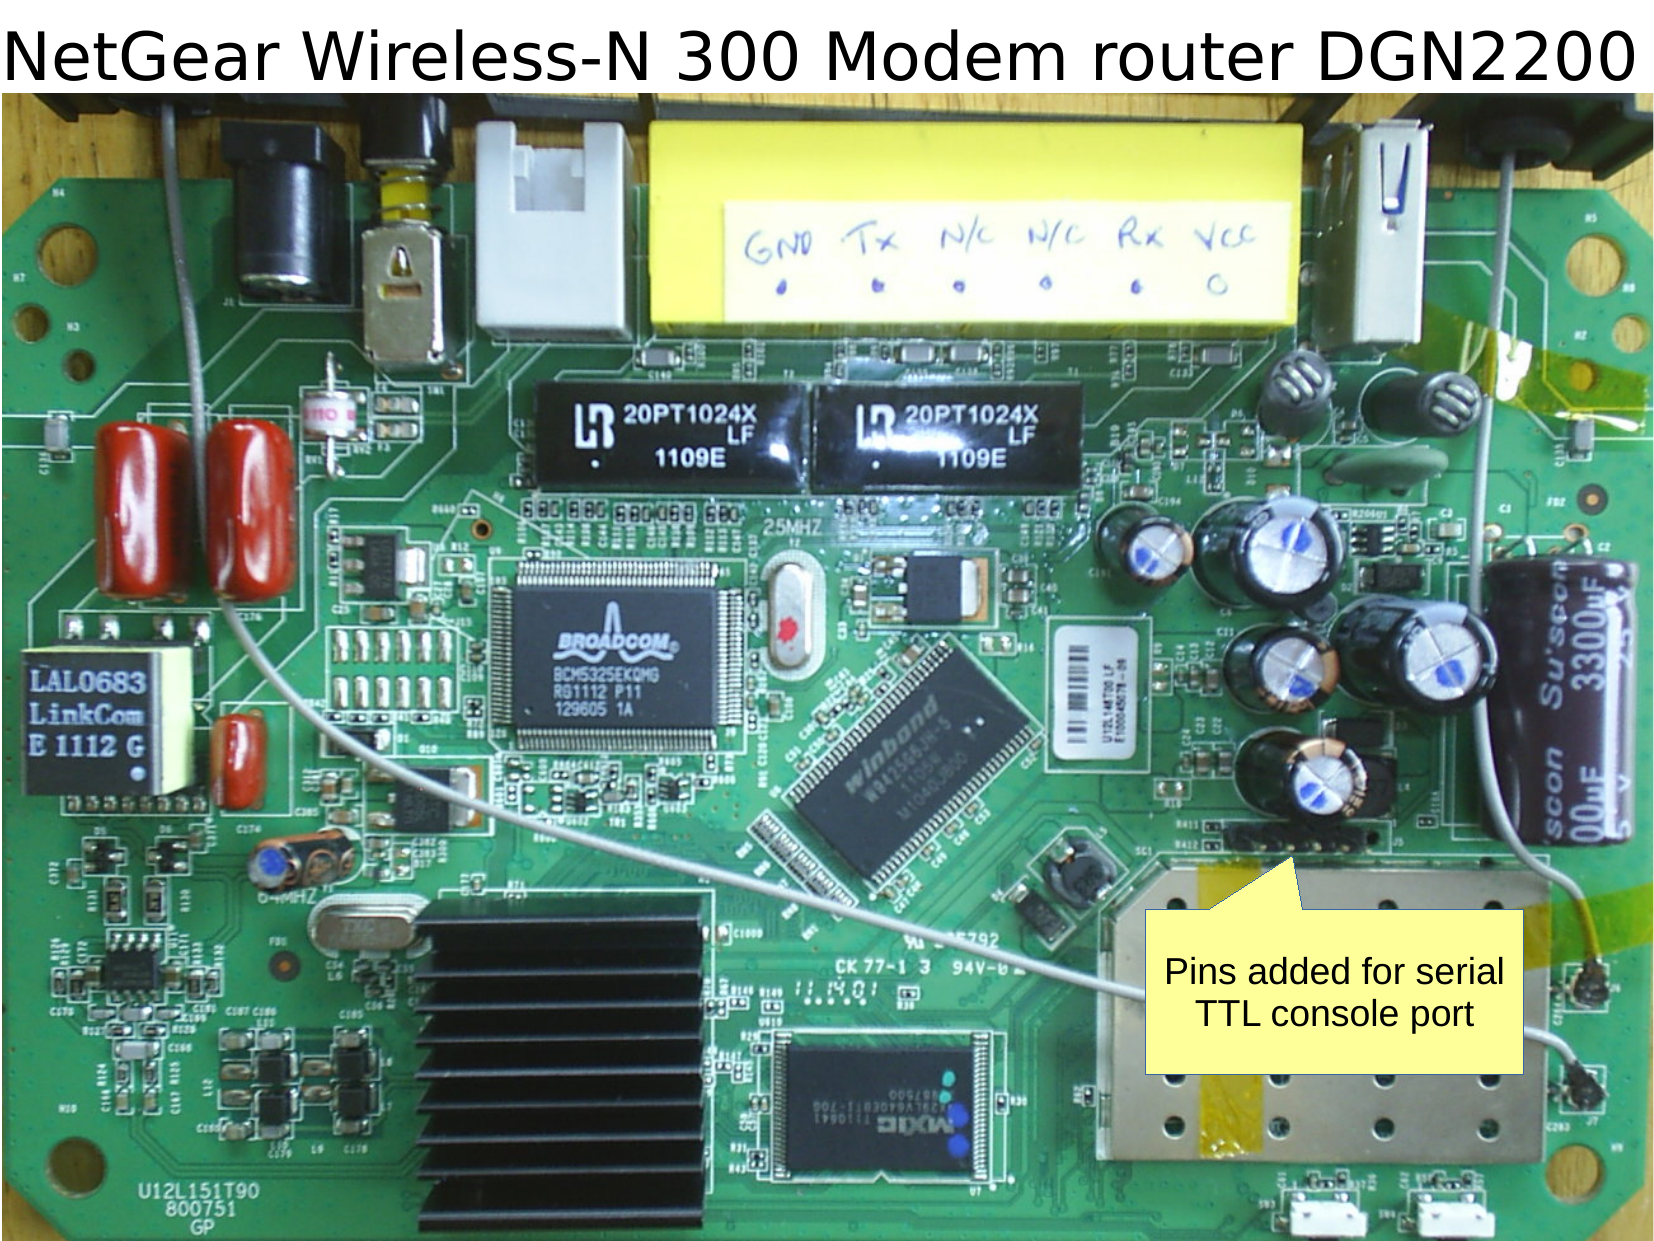

# NetGear Wireless-N 300 Modem router DGN2200
Pins added for serial TTL console port